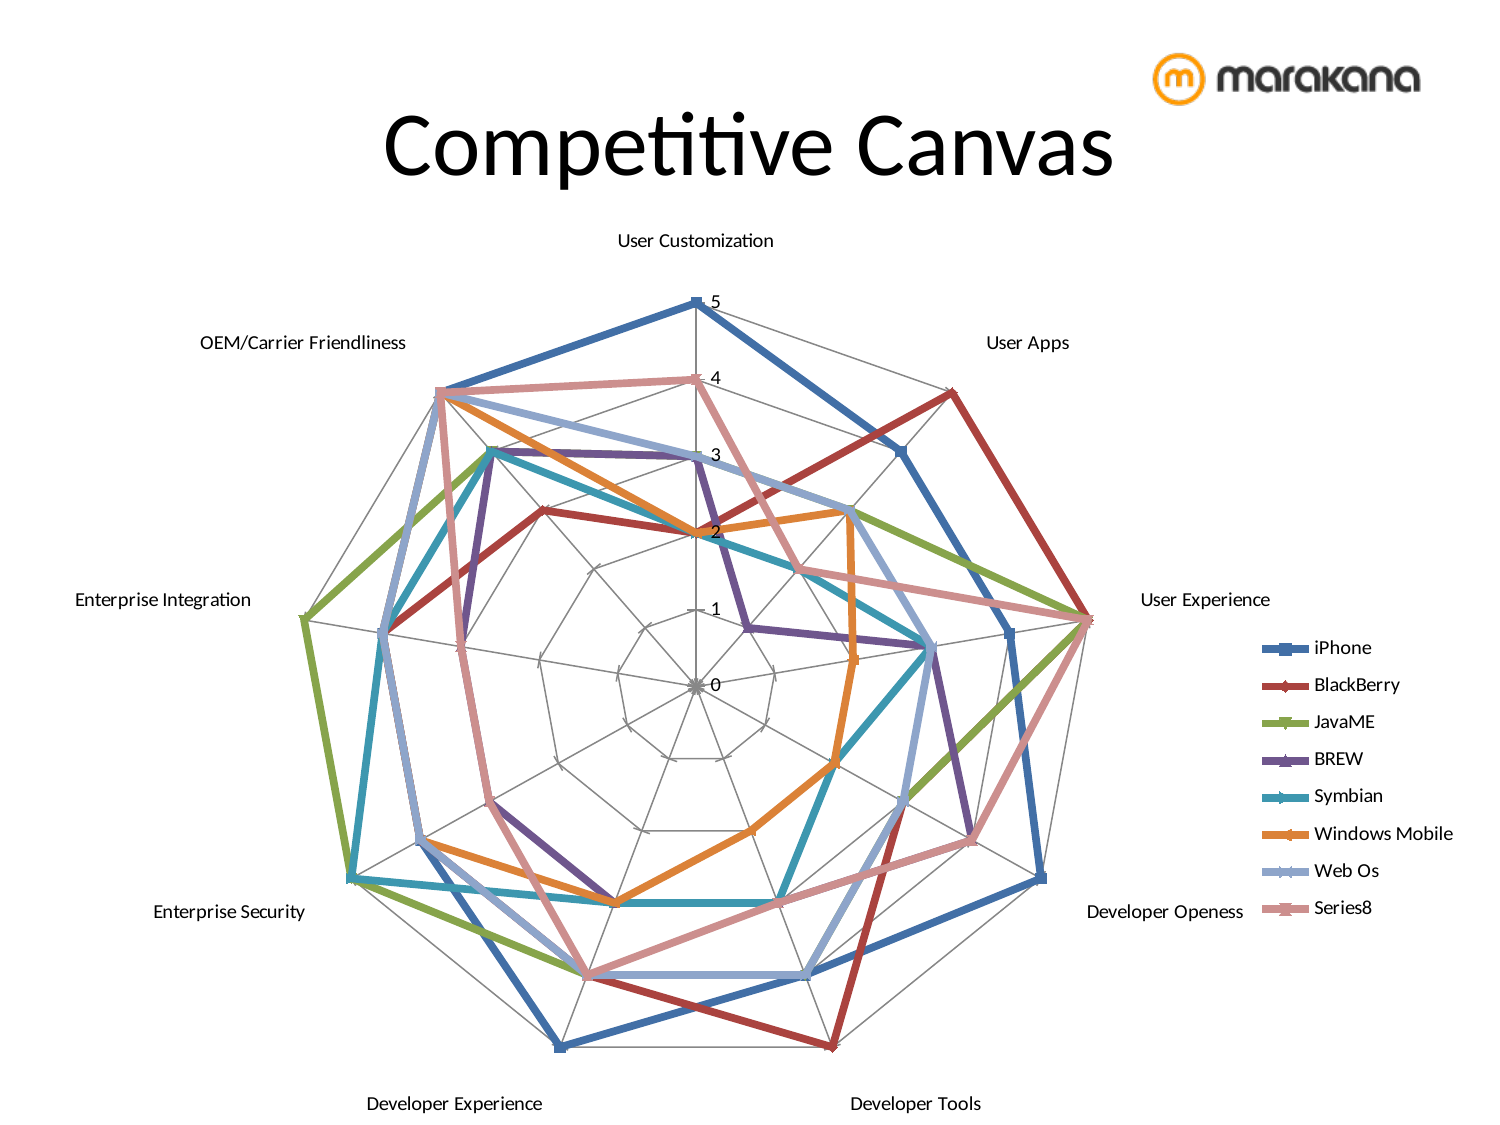

# Competitive Canvas
### Chart
| Category | iPhone | BlackBerry | JavaME | BREW | Symbian | Windows Mobile | Web Os | |
|---|---|---|---|---|---|---|---|---|
| User Customization | 5.0 | 2.0 | 3.0 | 3.0 | 2.0 | 2.0 | 3.0 | 4.0 |
| User Apps | 4.0 | 5.0 | 3.0 | 1.0 | 2.0 | 3.0 | 3.0 | 2.0 |
| User Experience | 4.0 | 5.0 | 5.0 | 3.0 | 3.0 | 2.0 | 3.0 | 5.0 |
| Developer Openess | 5.0 | 3.0 | 3.0 | 4.0 | 2.0 | 2.0 | 3.0 | 4.0 |
| Developer Tools | 4.0 | 5.0 | 4.0 | 3.0 | 3.0 | 2.0 | 4.0 | 3.0 |
| Developer Experience | 5.0 | 4.0 | 4.0 | 3.0 | 3.0 | 3.0 | 4.0 | 4.0 |
| Enterprise Security | 4.0 | 4.0 | 5.0 | 3.0 | 5.0 | 4.0 | 4.0 | 3.0 |
| Enterprise Integration | 4.0 | 4.0 | 5.0 | 3.0 | 4.0 | 4.0 | 4.0 | 3.0 |
| OEM/Carrier Friendliness | 5.0 | 3.0 | 4.0 | 4.0 | 4.0 | 5.0 | 5.0 | 5.0 |